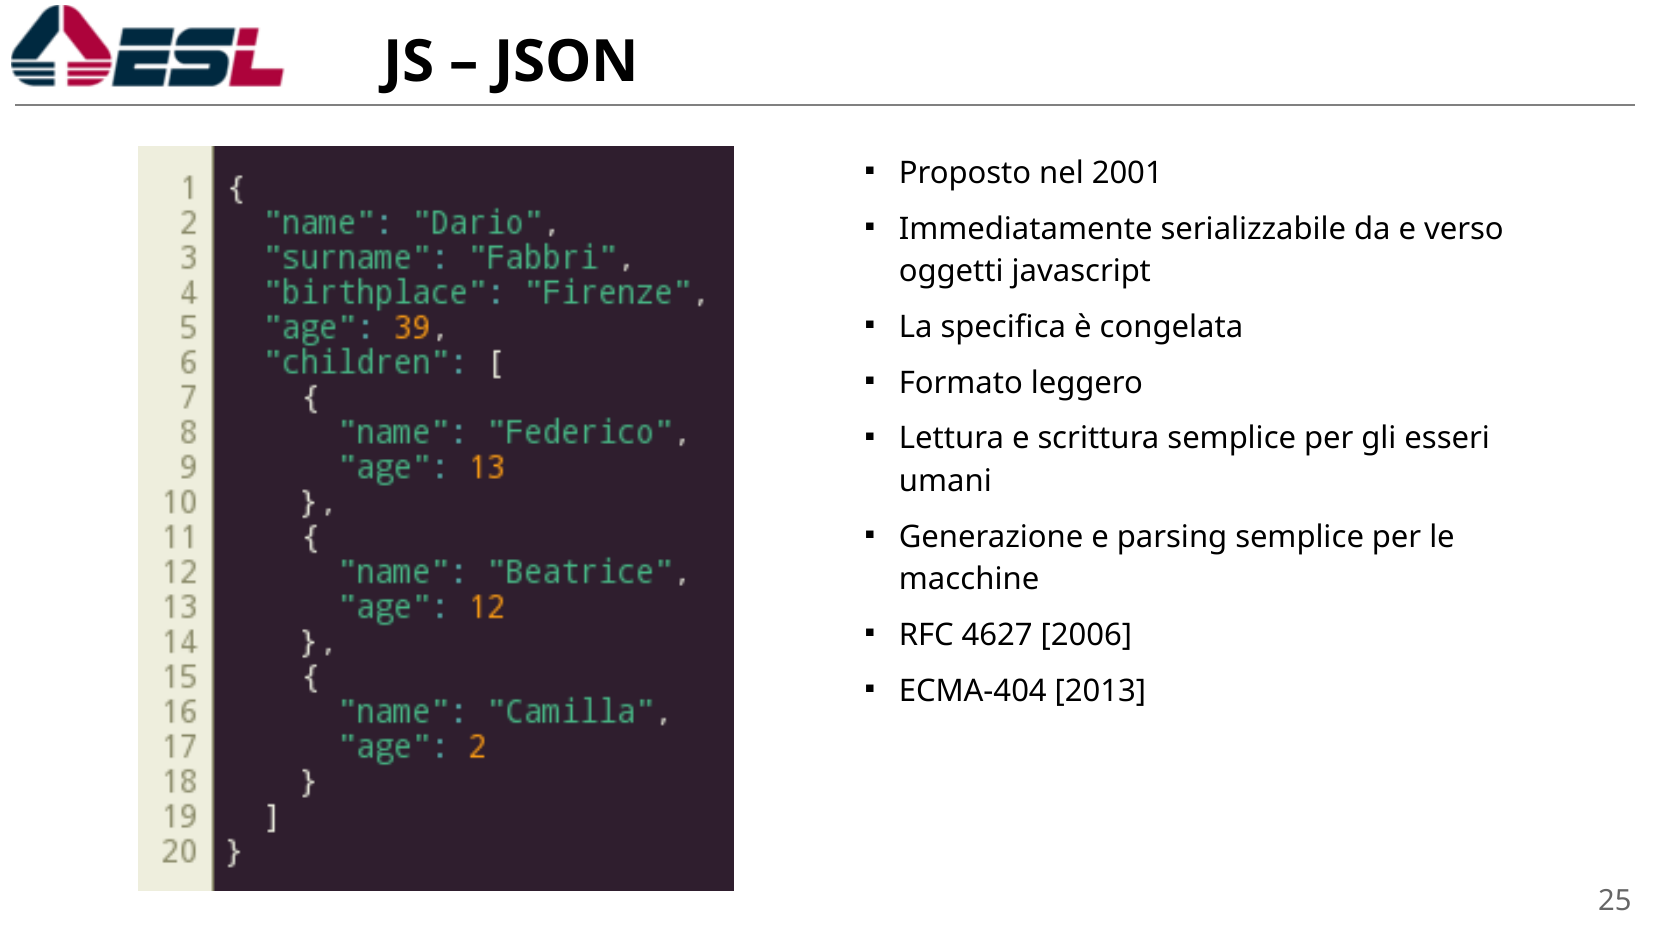

# JS – JSON
Proposto nel 2001
Immediatamente serializzabile da e verso oggetti javascript
La specifica è congelata
Formato leggero
Lettura e scrittura semplice per gli esseri umani
Generazione e parsing semplice per le macchine
RFC 4627 [2006]
ECMA-404 [2013]